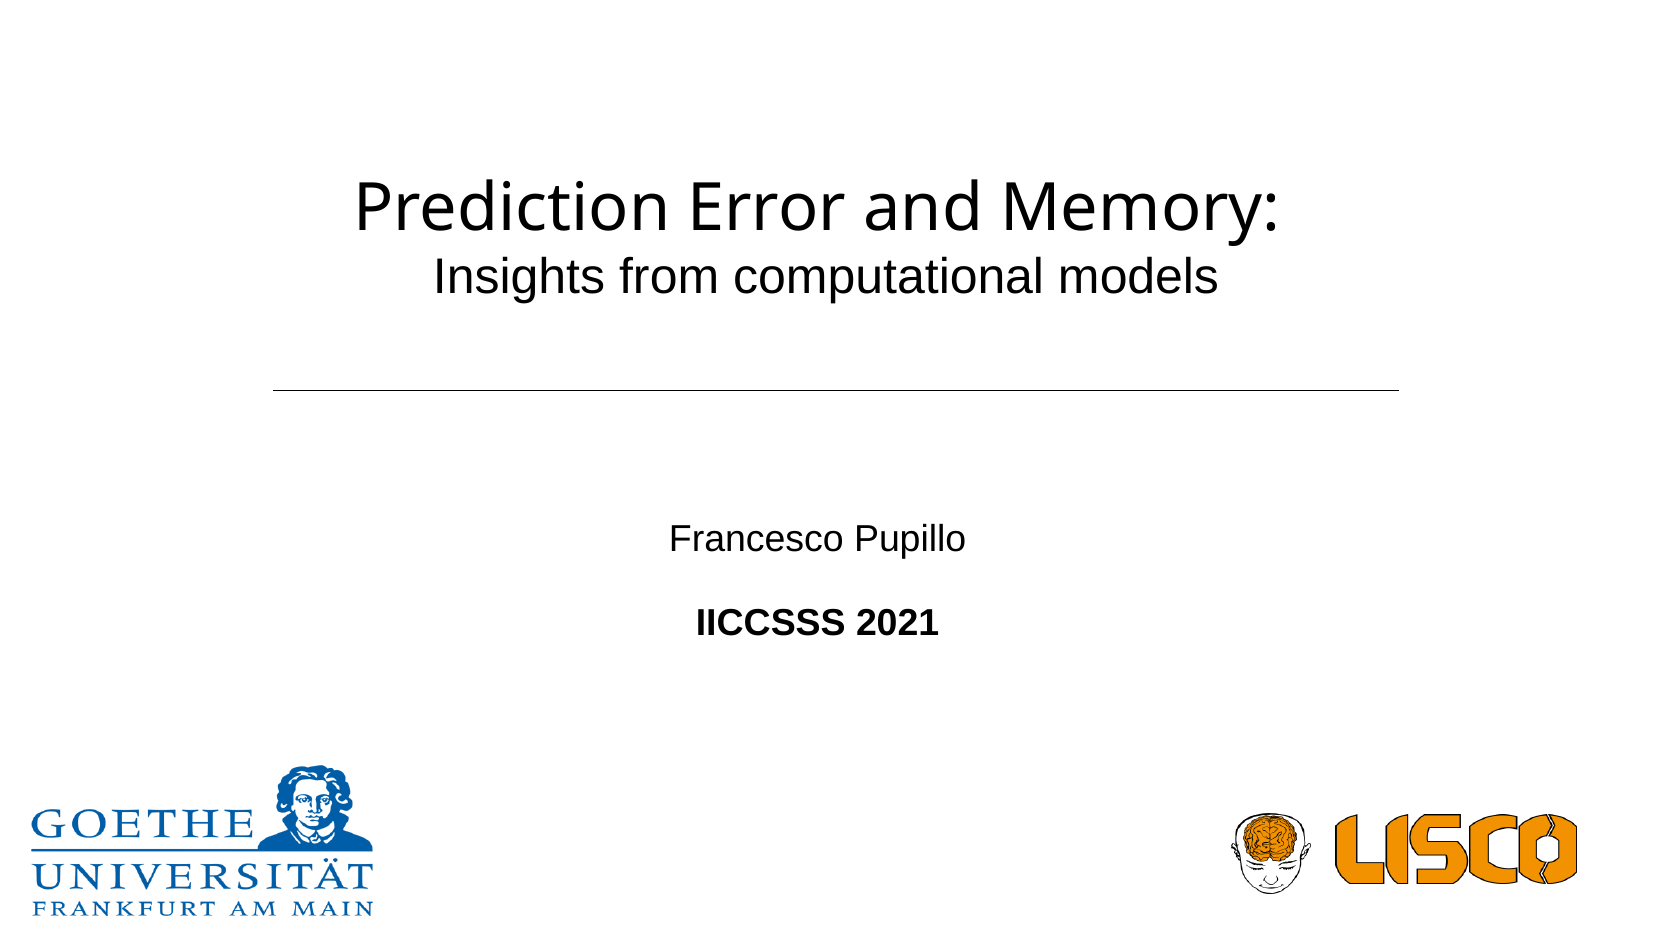

Prediction Error and Memory:
Insights from computational models
Francesco Pupillo
IICCSSS 2021